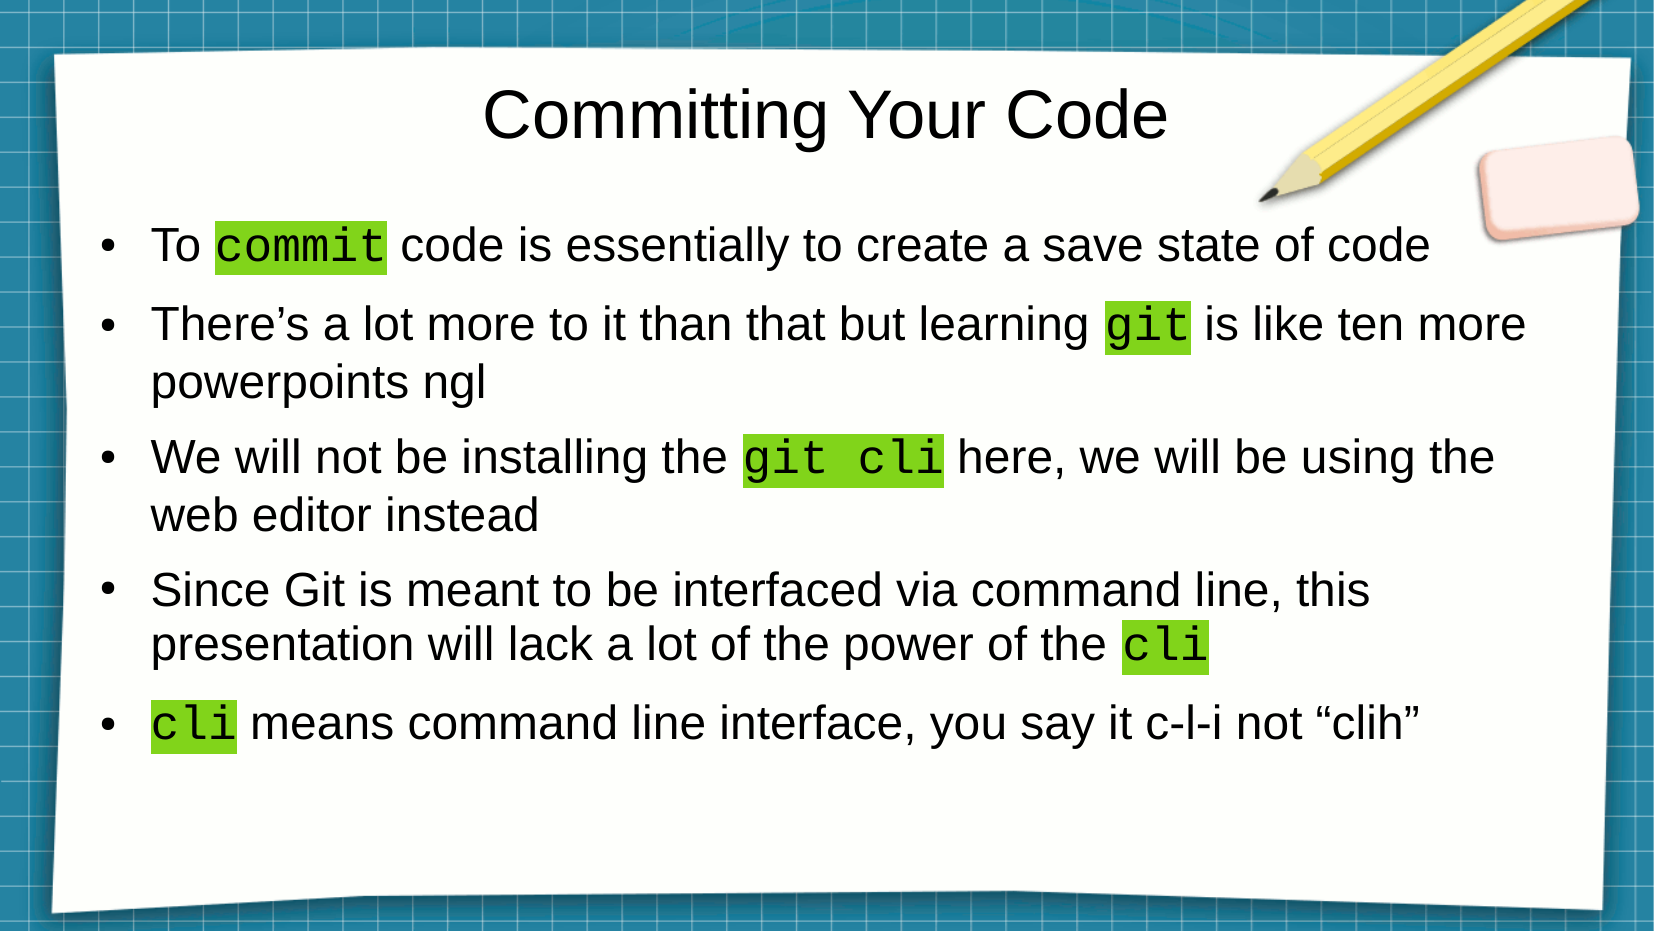

# Committing Your Code
To commit code is essentially to create a save state of code
There’s a lot more to it than that but learning git is like ten more powerpoints ngl
We will not be installing the git cli here, we will be using the web editor instead
Since Git is meant to be interfaced via command line, this presentation will lack a lot of the power of the cli
cli means command line interface, you say it c-l-i not “clih”